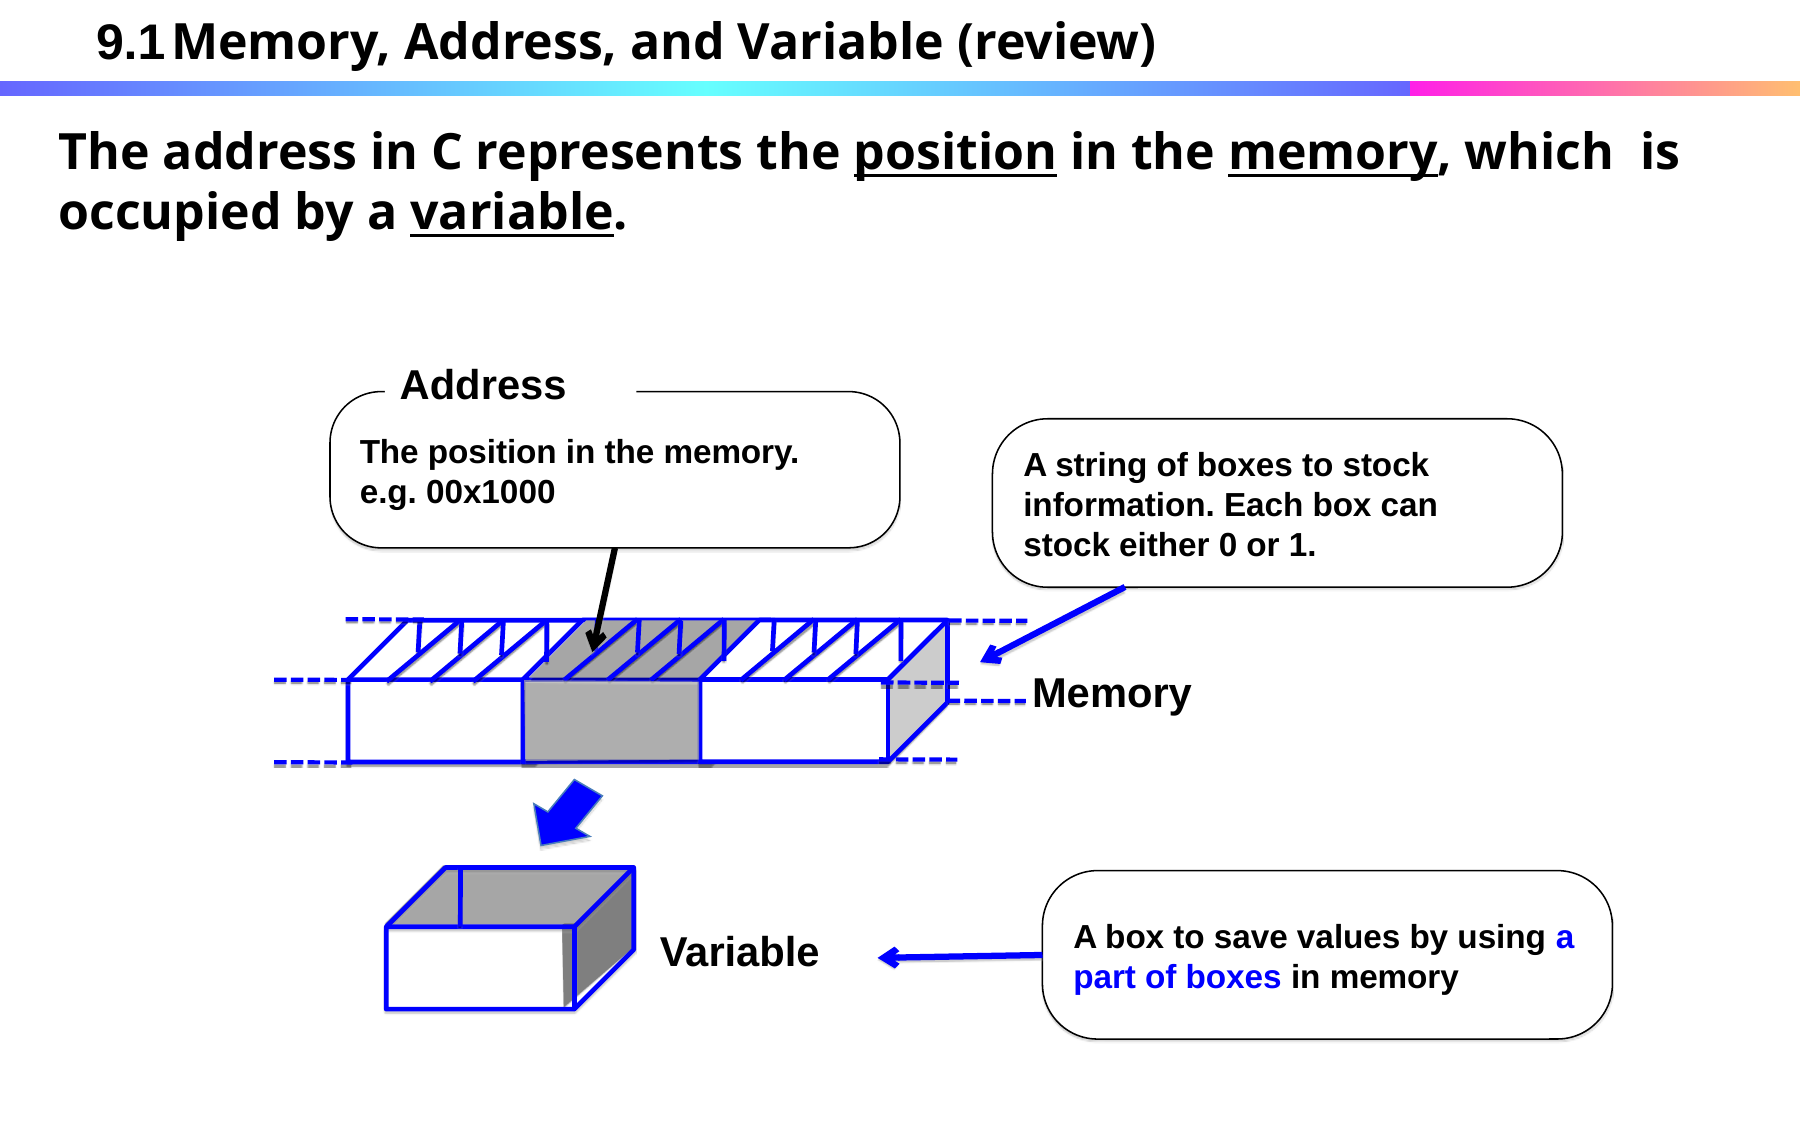

9.1	Memory, Address, and Variable (review)
The address in C represents the position in the memory, which is occupied by a variable.
Address
The position in the memory.
e.g. 00x1000
A string of boxes to stock information. Each box can stock either 0 or 1.
Memory
A box to save values by using a part of boxes in memory
Variable